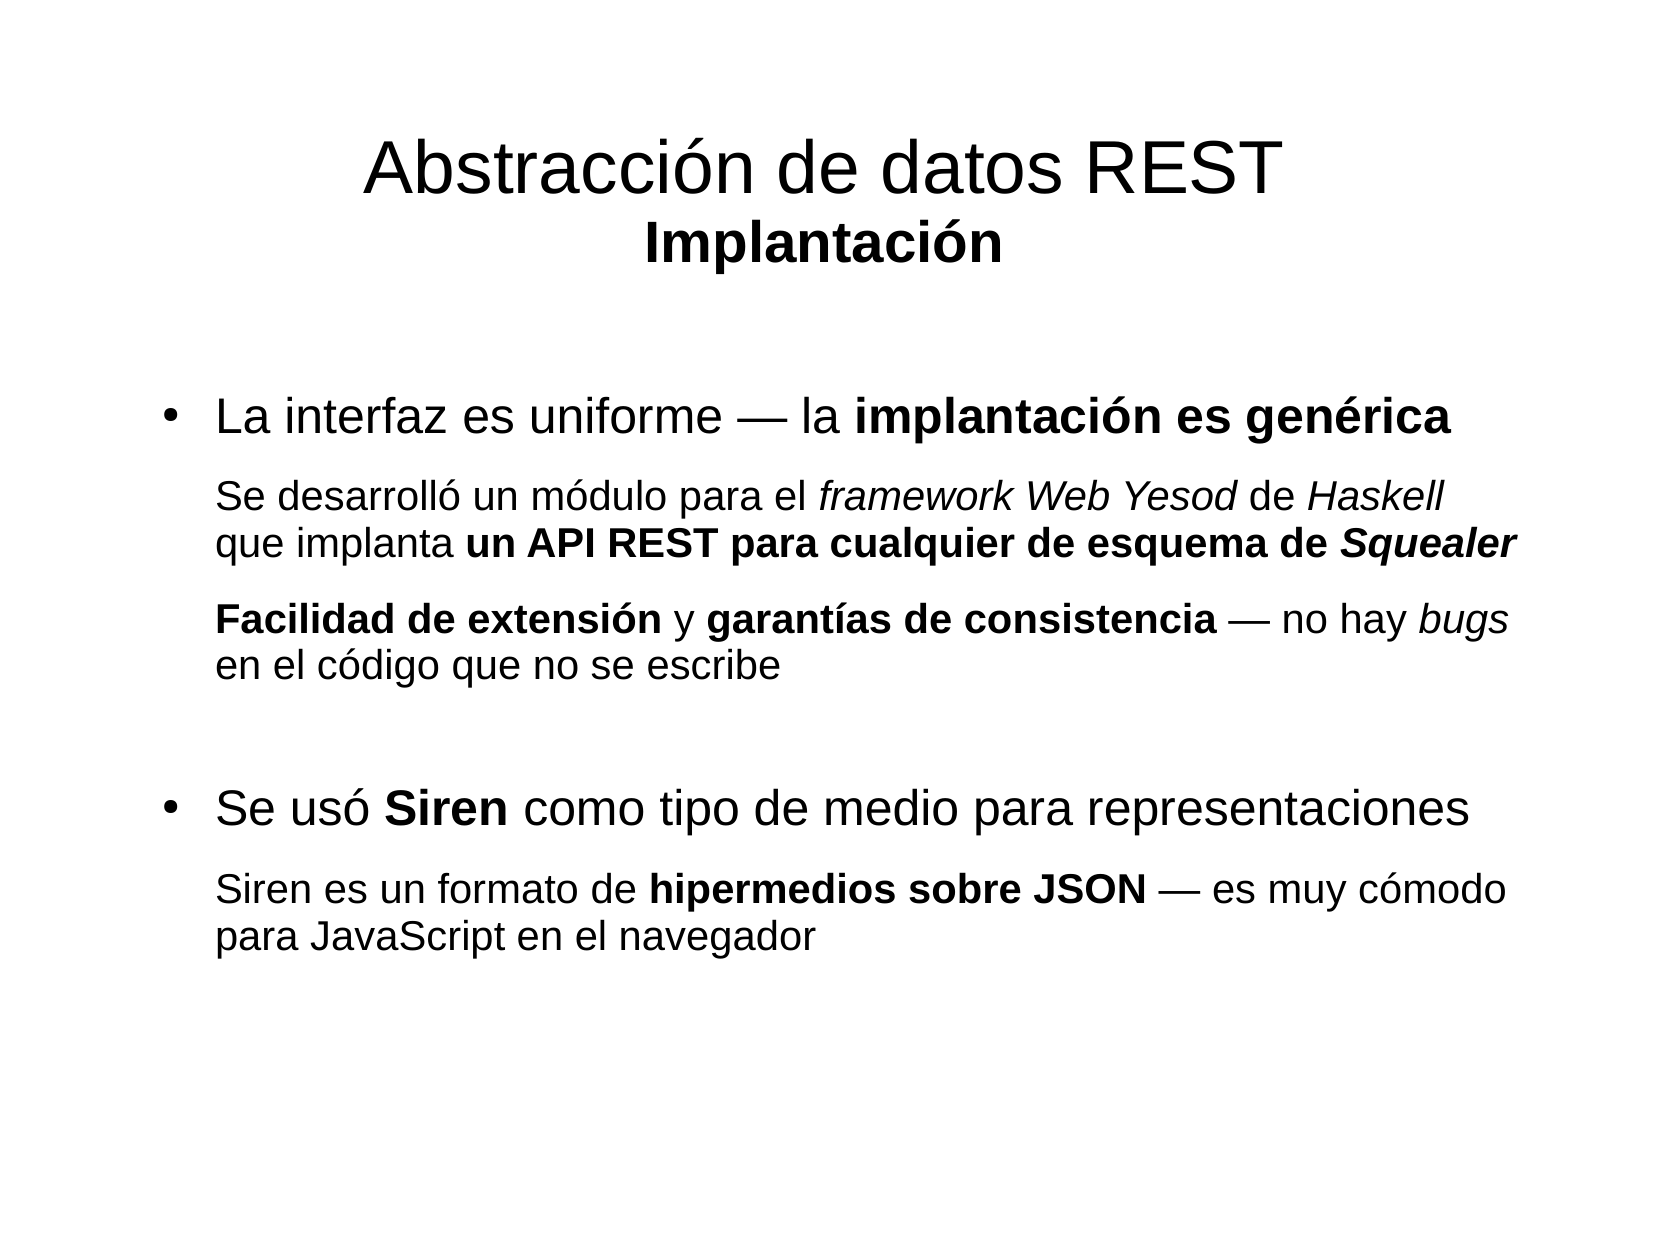

# Abstracción de datos REST Implantación
La interfaz es uniforme — la implantación es genérica
Se desarrolló un módulo para el framework Web Yesod de Haskell que implanta un API REST para cualquier de esquema de Squealer
Facilidad de extensión y garantías de consistencia — no hay bugs en el código que no se escribe
Se usó Siren como tipo de medio para representaciones
Siren es un formato de hipermedios sobre JSON — es muy cómodo para JavaScript en el navegador